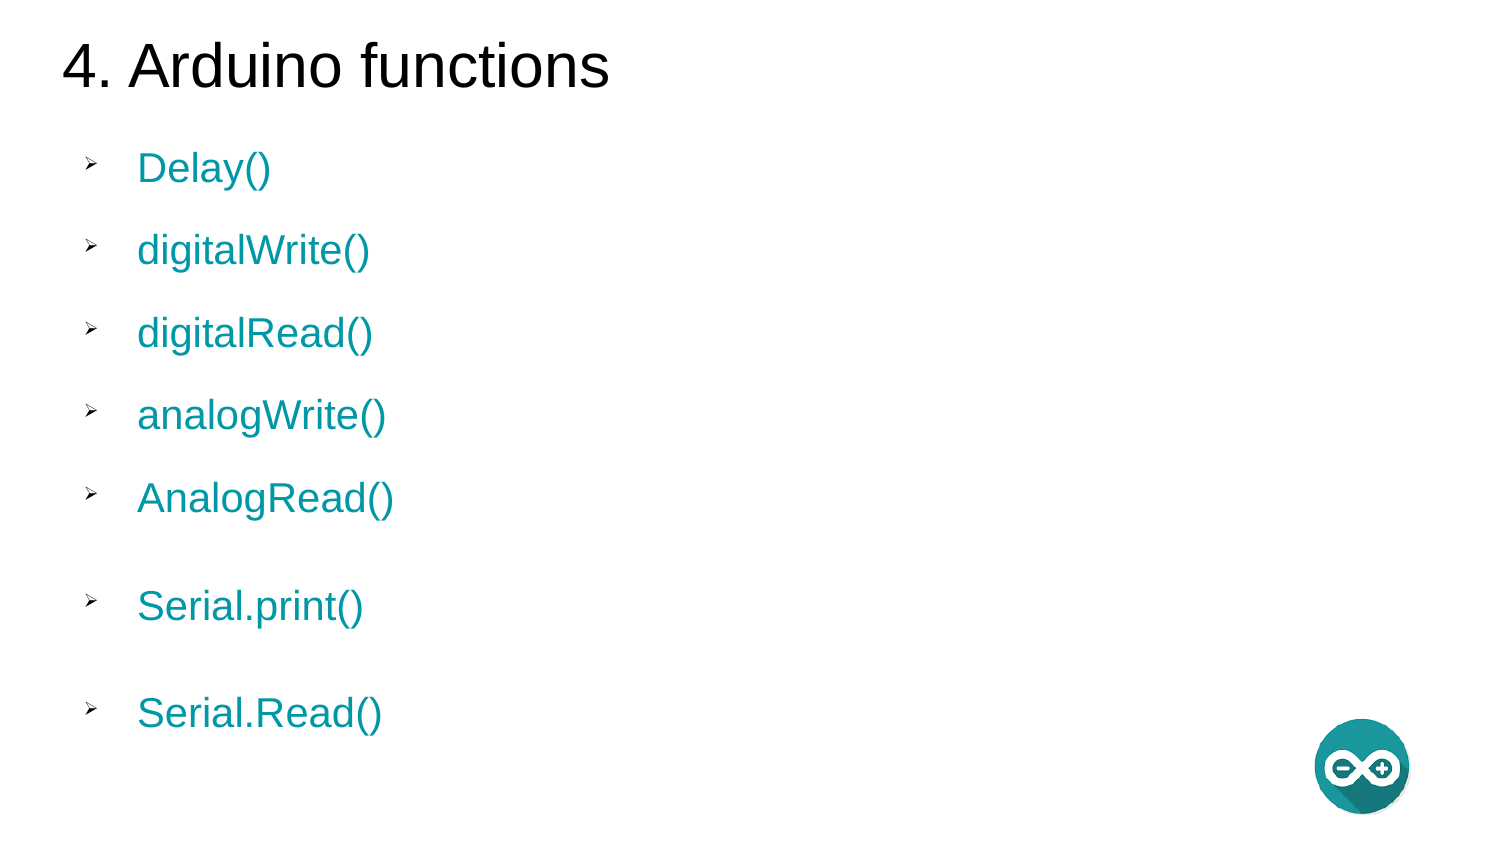

# 4. Arduino functions
Delay()
digitalWrite()
digitalRead()
analogWrite()
AnalogRead()
Serial.print()
Serial.Read()